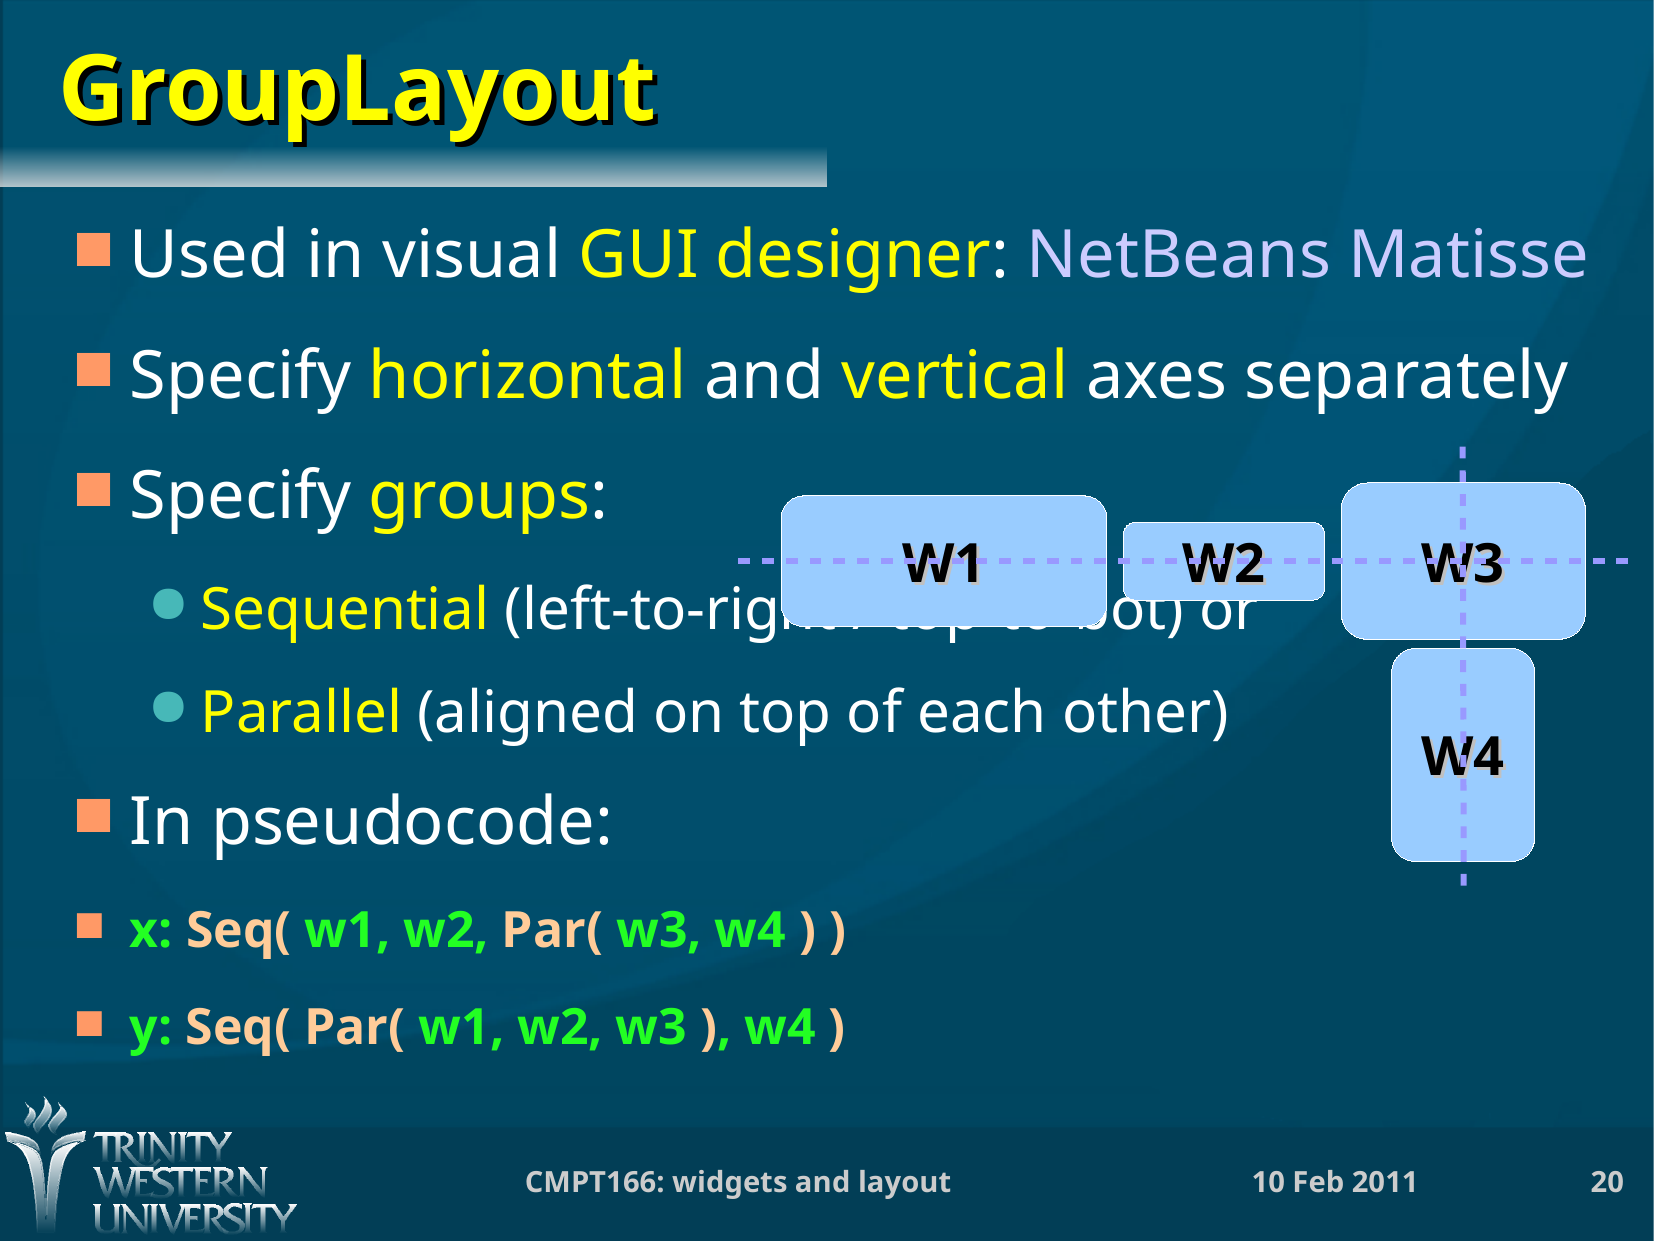

# GroupLayout
Used in visual GUI designer: NetBeans Matisse
Specify horizontal and vertical axes separately
Specify groups:
Sequential (left-to-right / top-to-bot) or
Parallel (aligned on top of each other)
In pseudocode:
x: Seq( w1, w2, Par( w3, w4 ) )
y: Seq( Par( w1, w2, w3 ), w4 )
W3
W1
W2
W4
CMPT166: widgets and layout
10 Feb 2011
20